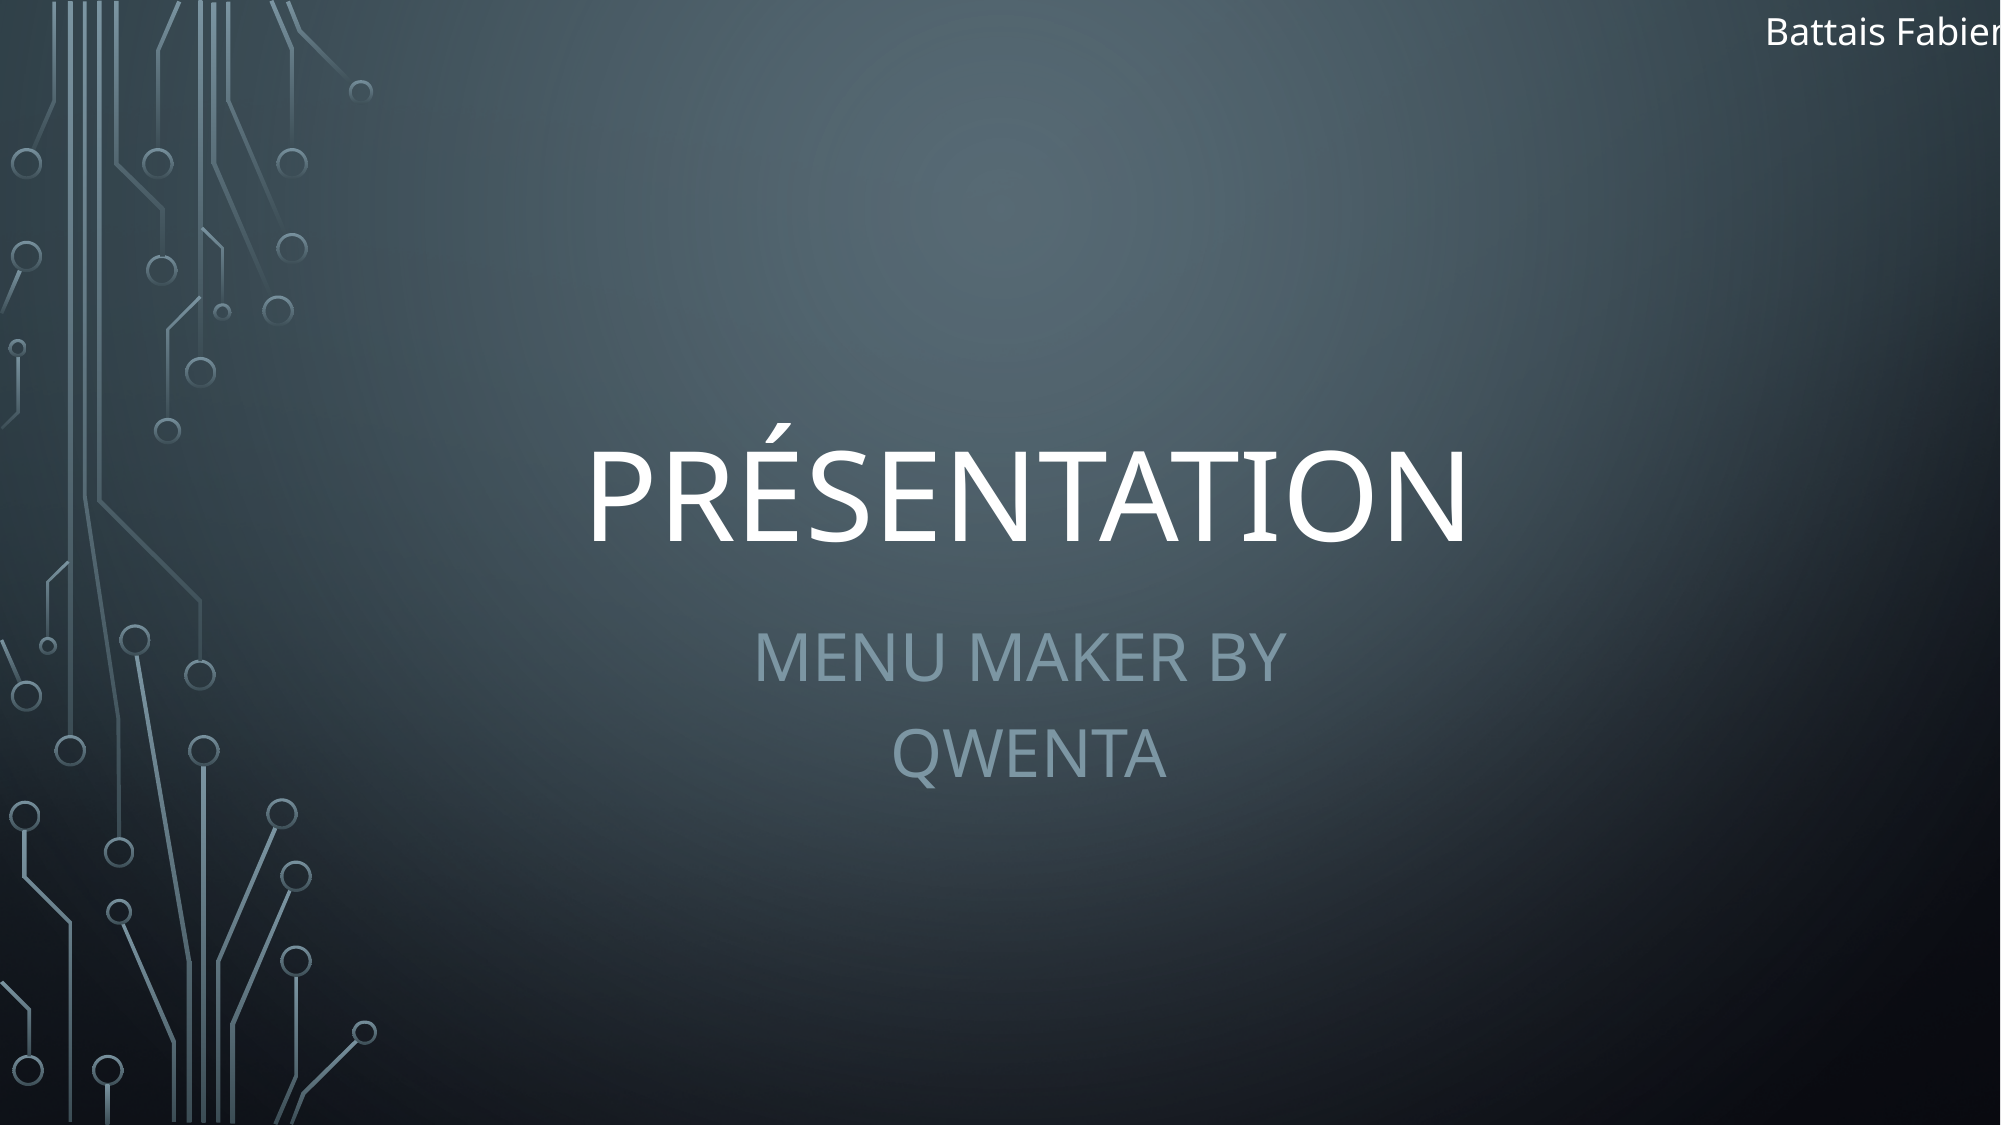

Battais Fabien
# Présentation
Menu Maker By
Qwenta